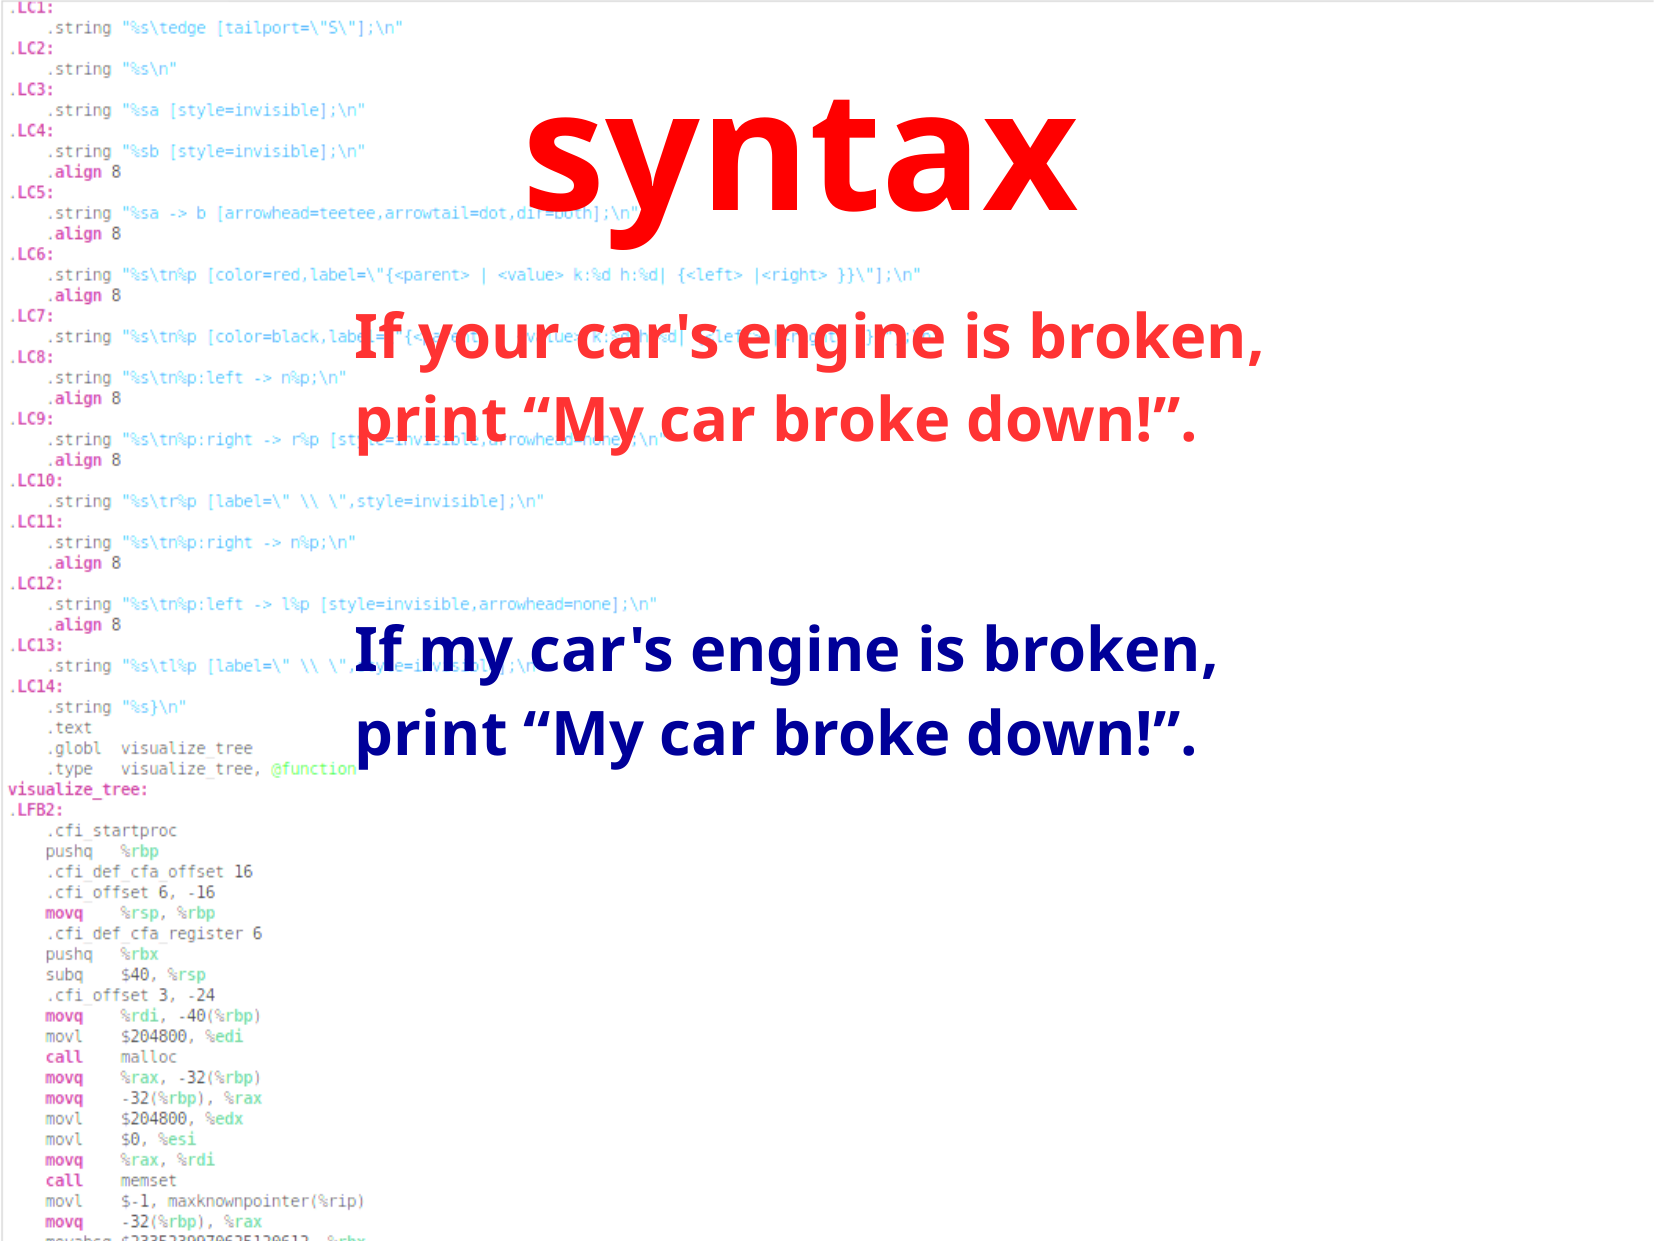

syntax
If your car's engine is broken, print “My car broke down!”.
If my car's engine is broken, print “My car broke down!”.